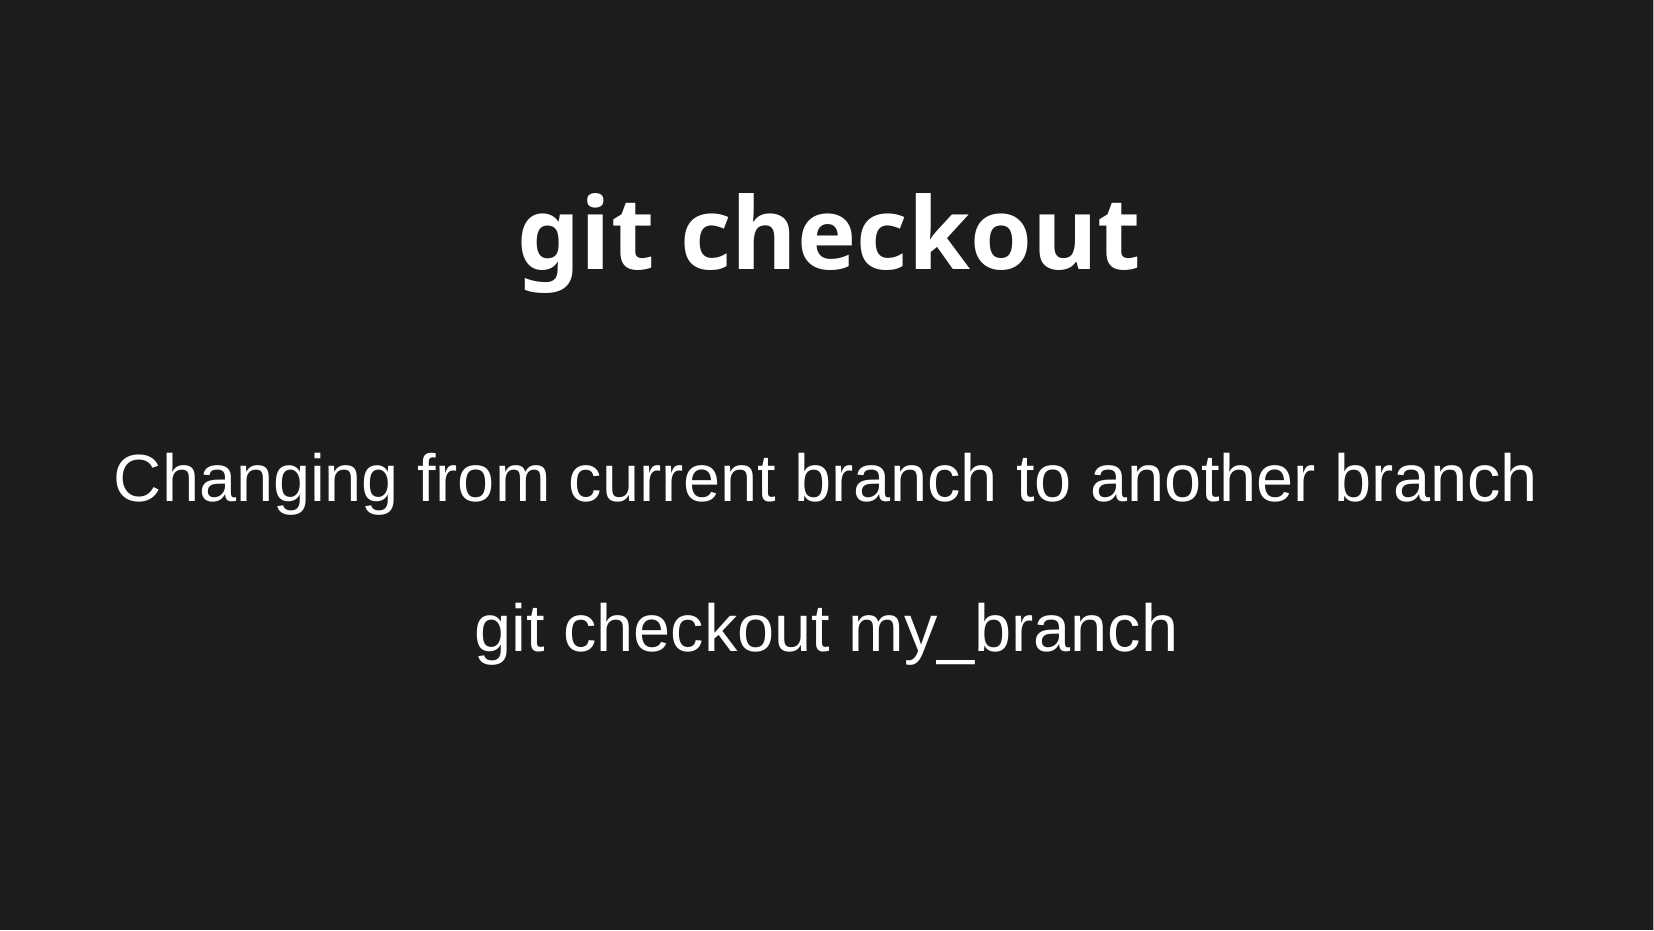

# git checkout
Changing from current branch to another branch
git checkout my_branch